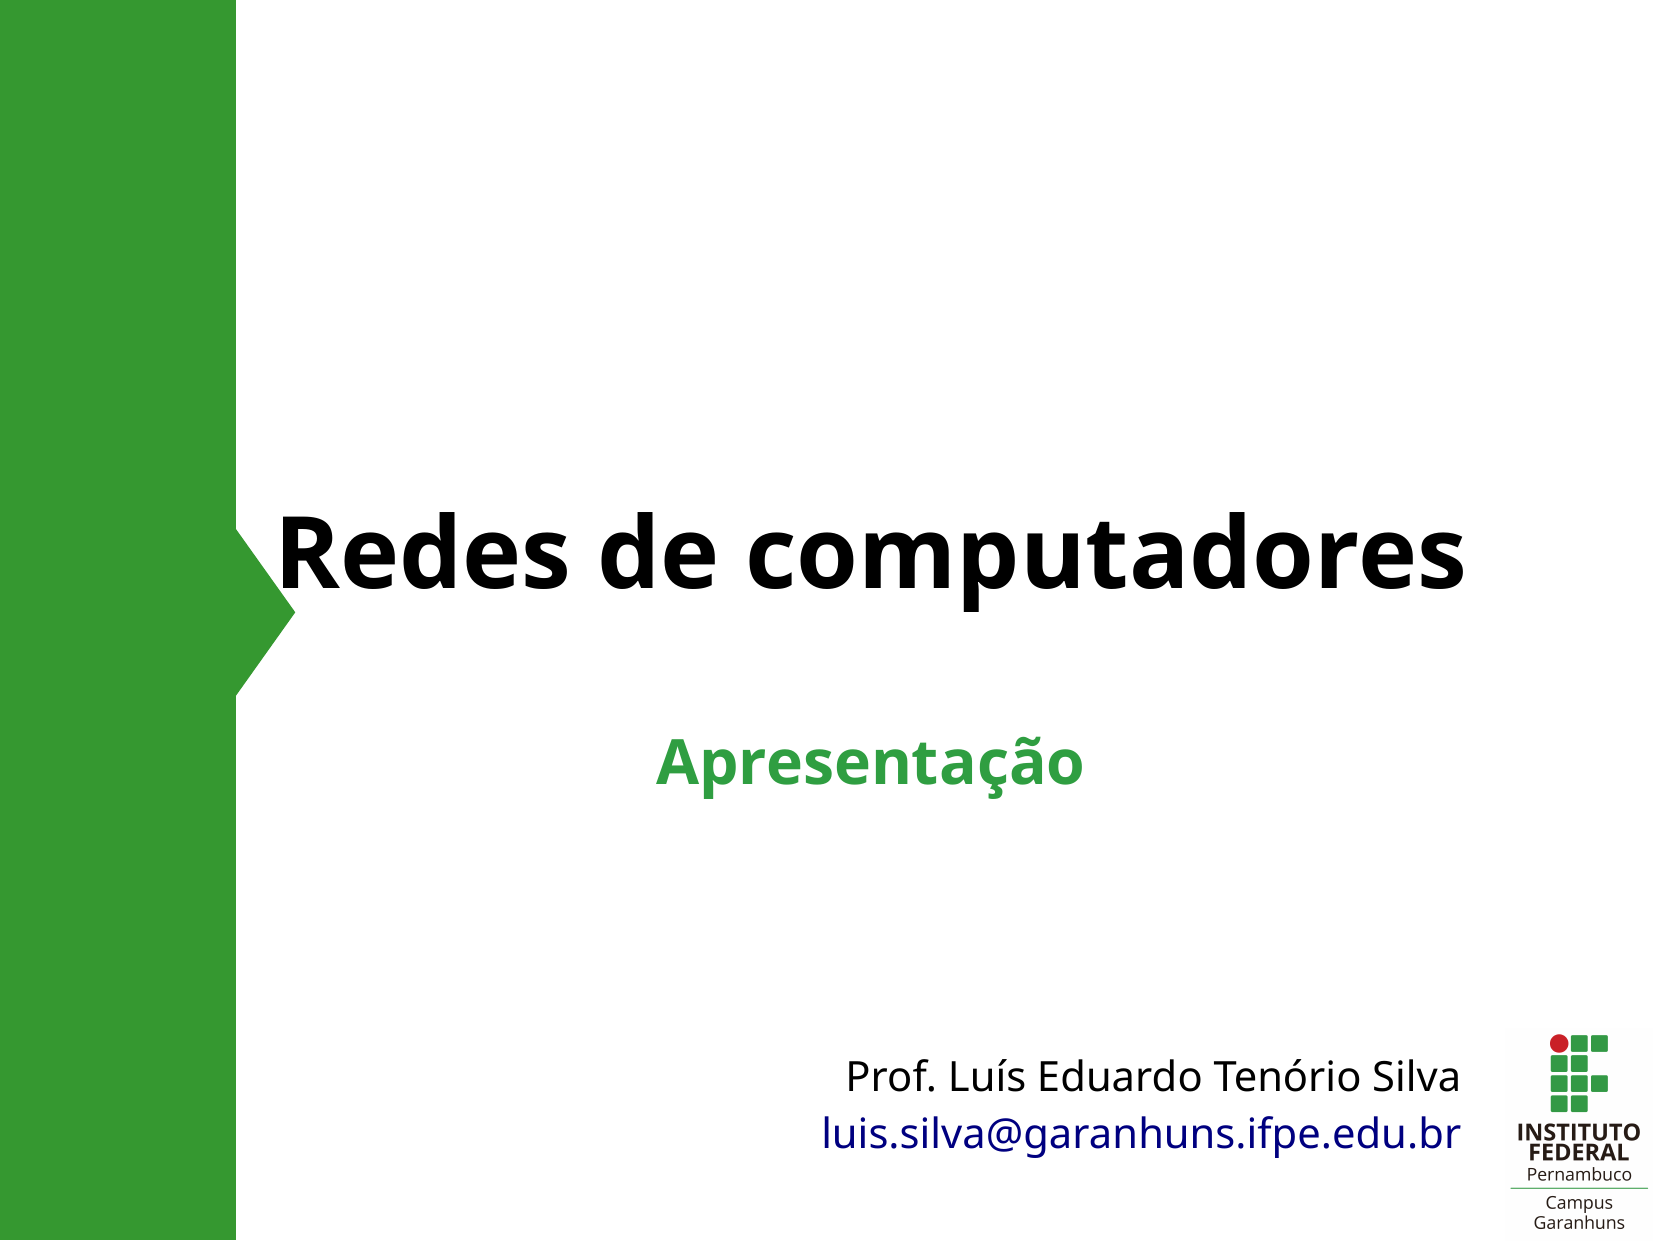

Redes de computadores
Apresentação
# Prof. Luís Eduardo Tenório Silva luis.silva@garanhuns.ifpe.edu.br